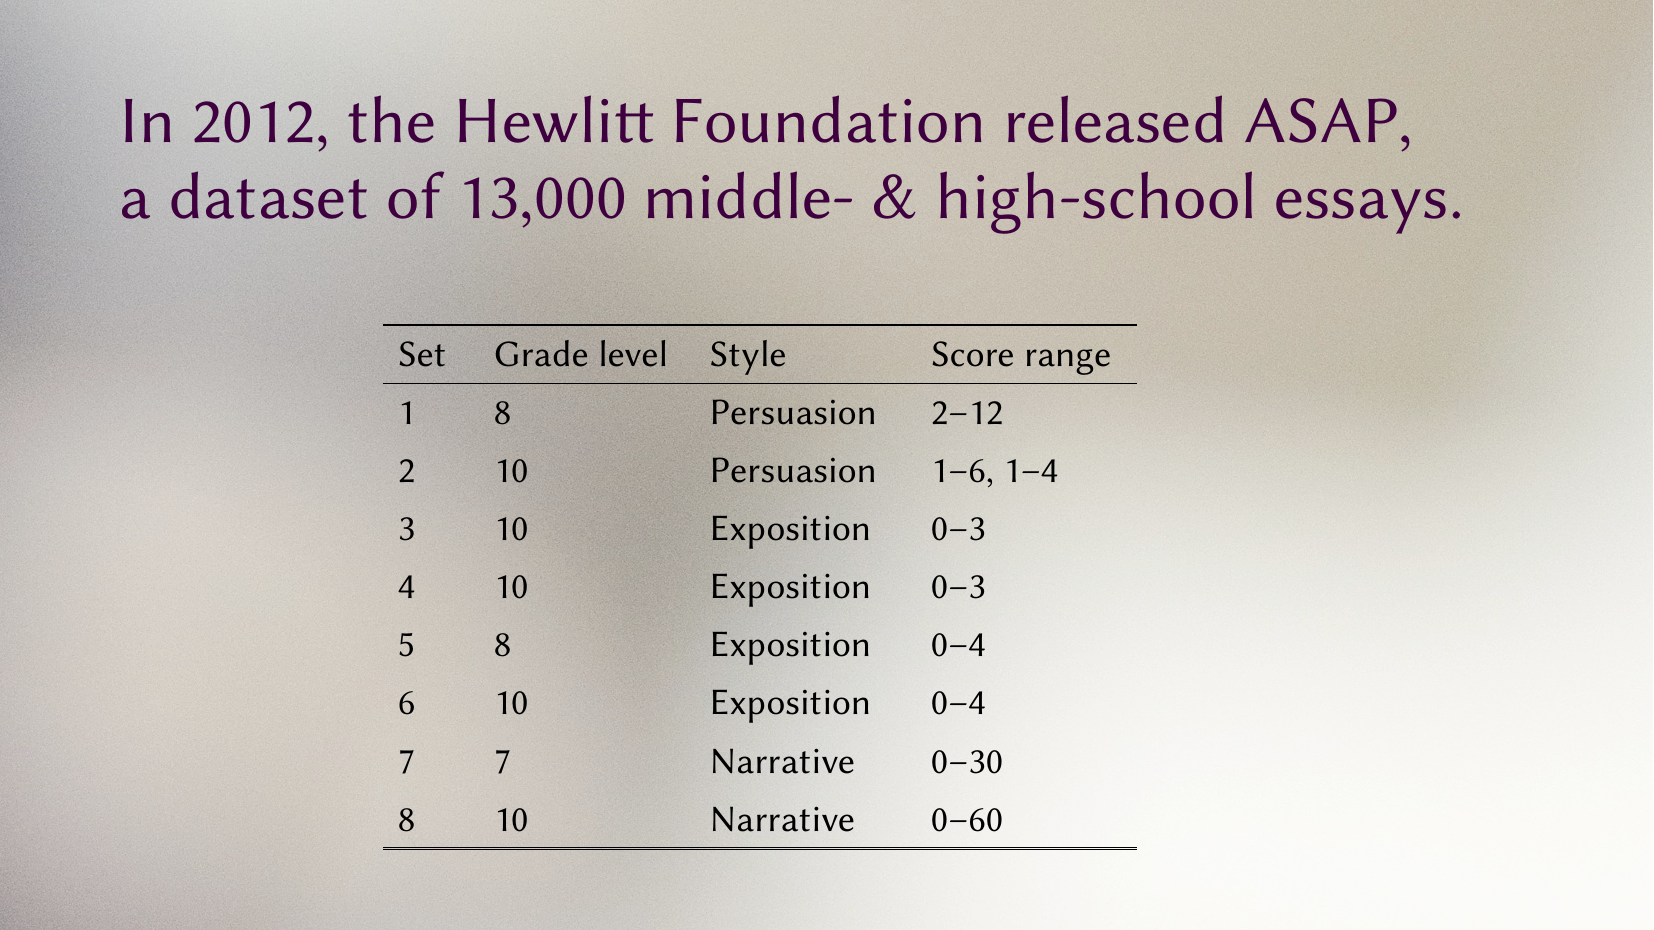

In 2012, the Hewlitt Foundation released ASAP,
a dataset of 13,000 middle- & high-school essays.
| Set | Grade level | Style | Score range |
| --- | --- | --- | --- |
| 1 | 8 | Persuasion | 2–12 |
| 2 | 10 | Persuasion | 1–6, 1–4 |
| 3 | 10 | Exposition | 0–3 |
| 4 | 10 | Exposition | 0–3 |
| 5 | 8 | Exposition | 0–4 |
| 6 | 10 | Exposition | 0–4 |
| 7 | 7 | Narrative | 0–30 |
| 8 | 10 | Narrative | 0–60 |